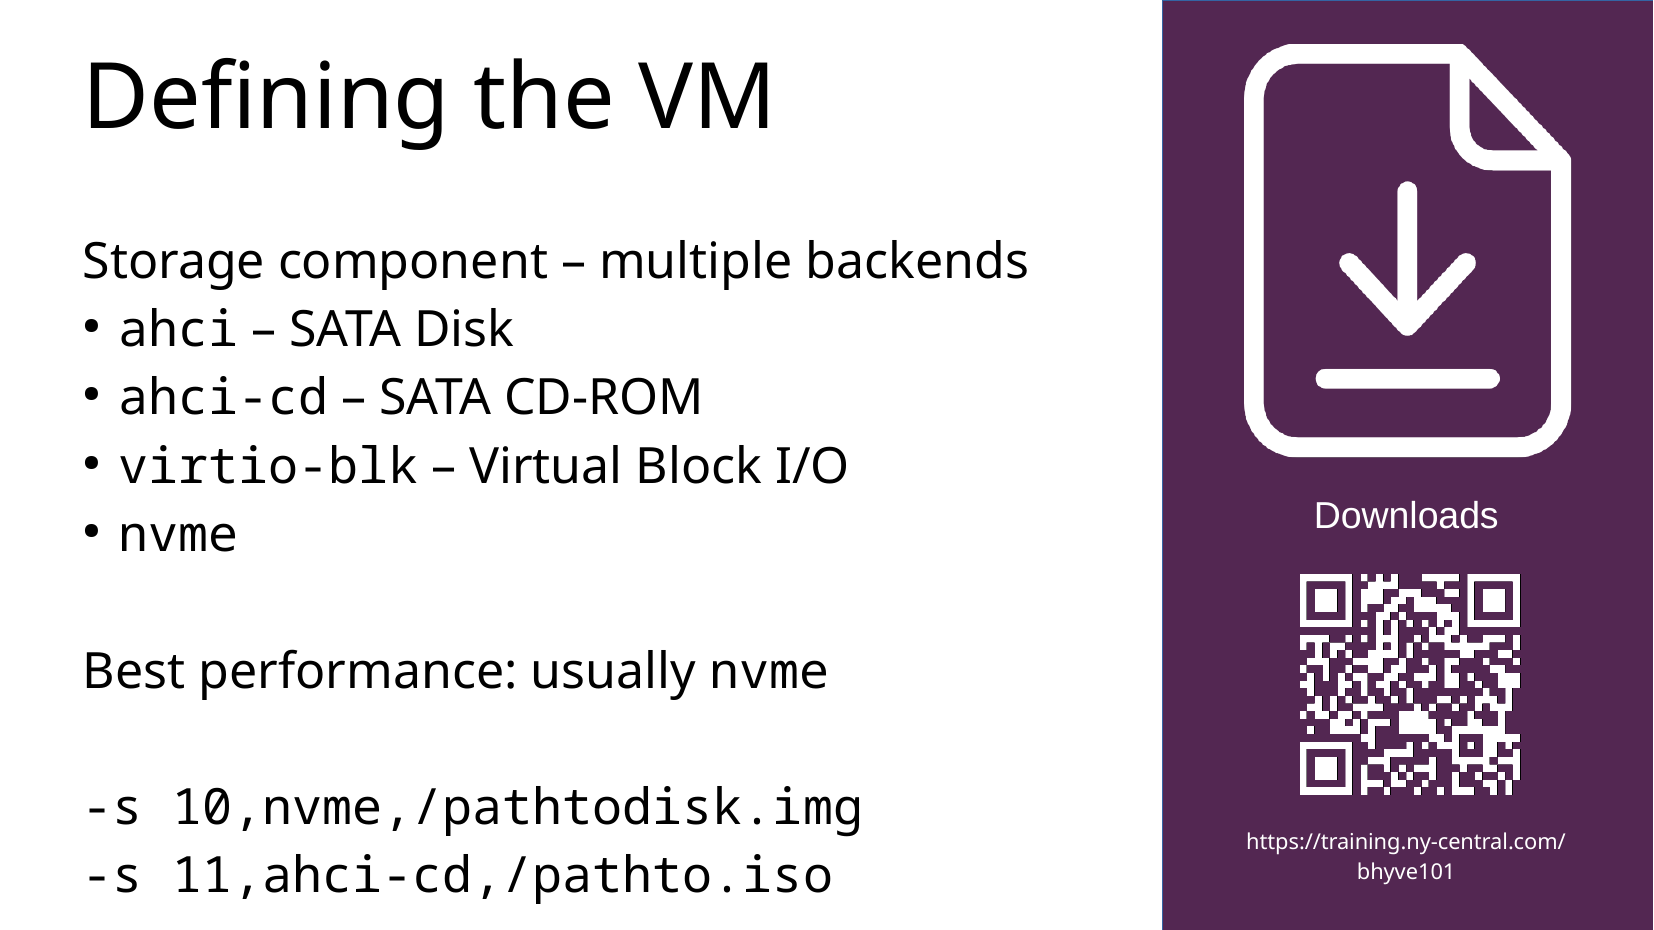

# Defining the VM
Storage component – multiple backends
ahci – SATA Disk
ahci-cd – SATA CD-ROM
virtio-blk – Virtual Block I/O
nvme
Best performance: usually nvme
-s 10,nvme,/pathtodisk.img
-s 11,ahci-cd,/pathto.iso
Downloads
https://training.ny-central.com/bhyve101